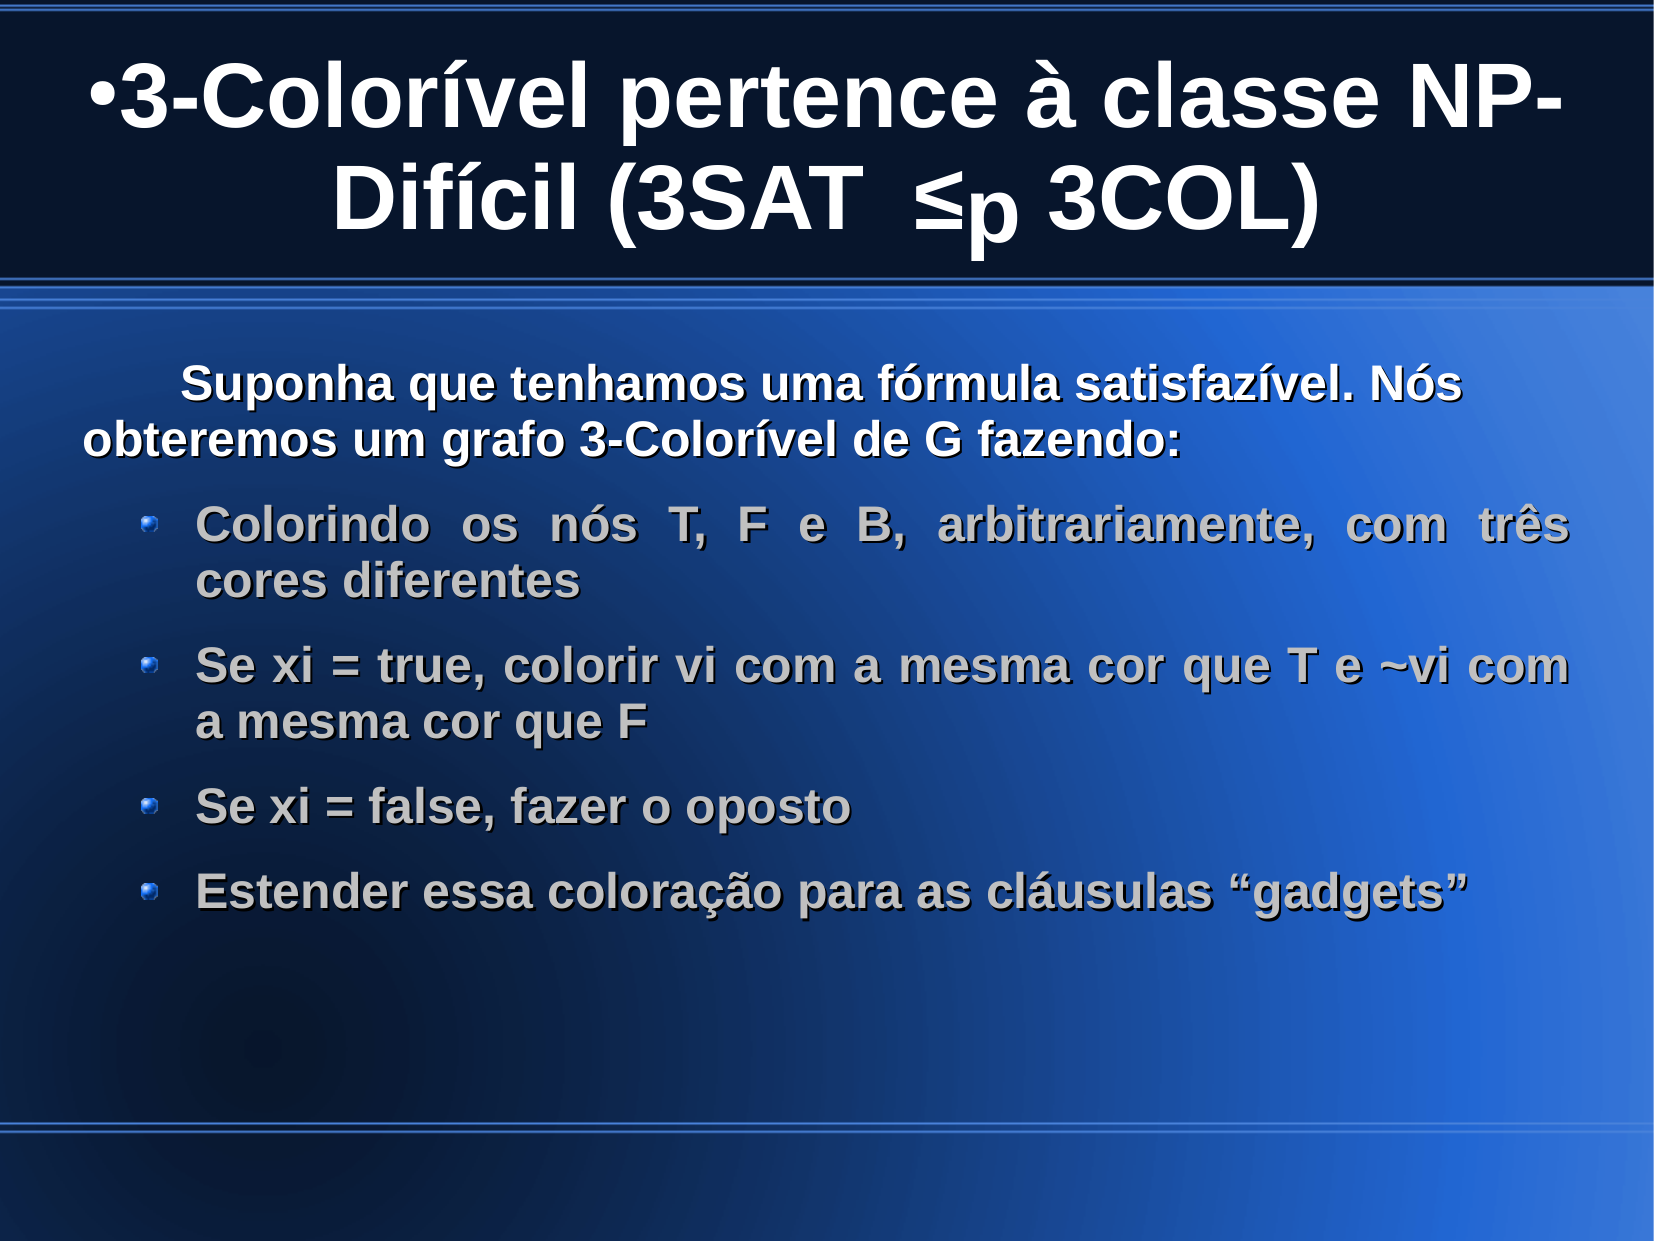

# 3-Colorível pertence à classe NP-Difícil (3SAT ≤p 3COL)
 Suponha que tenhamos uma fórmula satisfazível. Nós obteremos um grafo 3-Colorível de G fazendo:
Colorindo os nós T, F e B, arbitrariamente, com três cores diferentes
Se xi = true, colorir vi com a mesma cor que T e ~vi com a mesma cor que F
Se xi = false, fazer o oposto
Estender essa coloração para as cláusulas “gadgets”